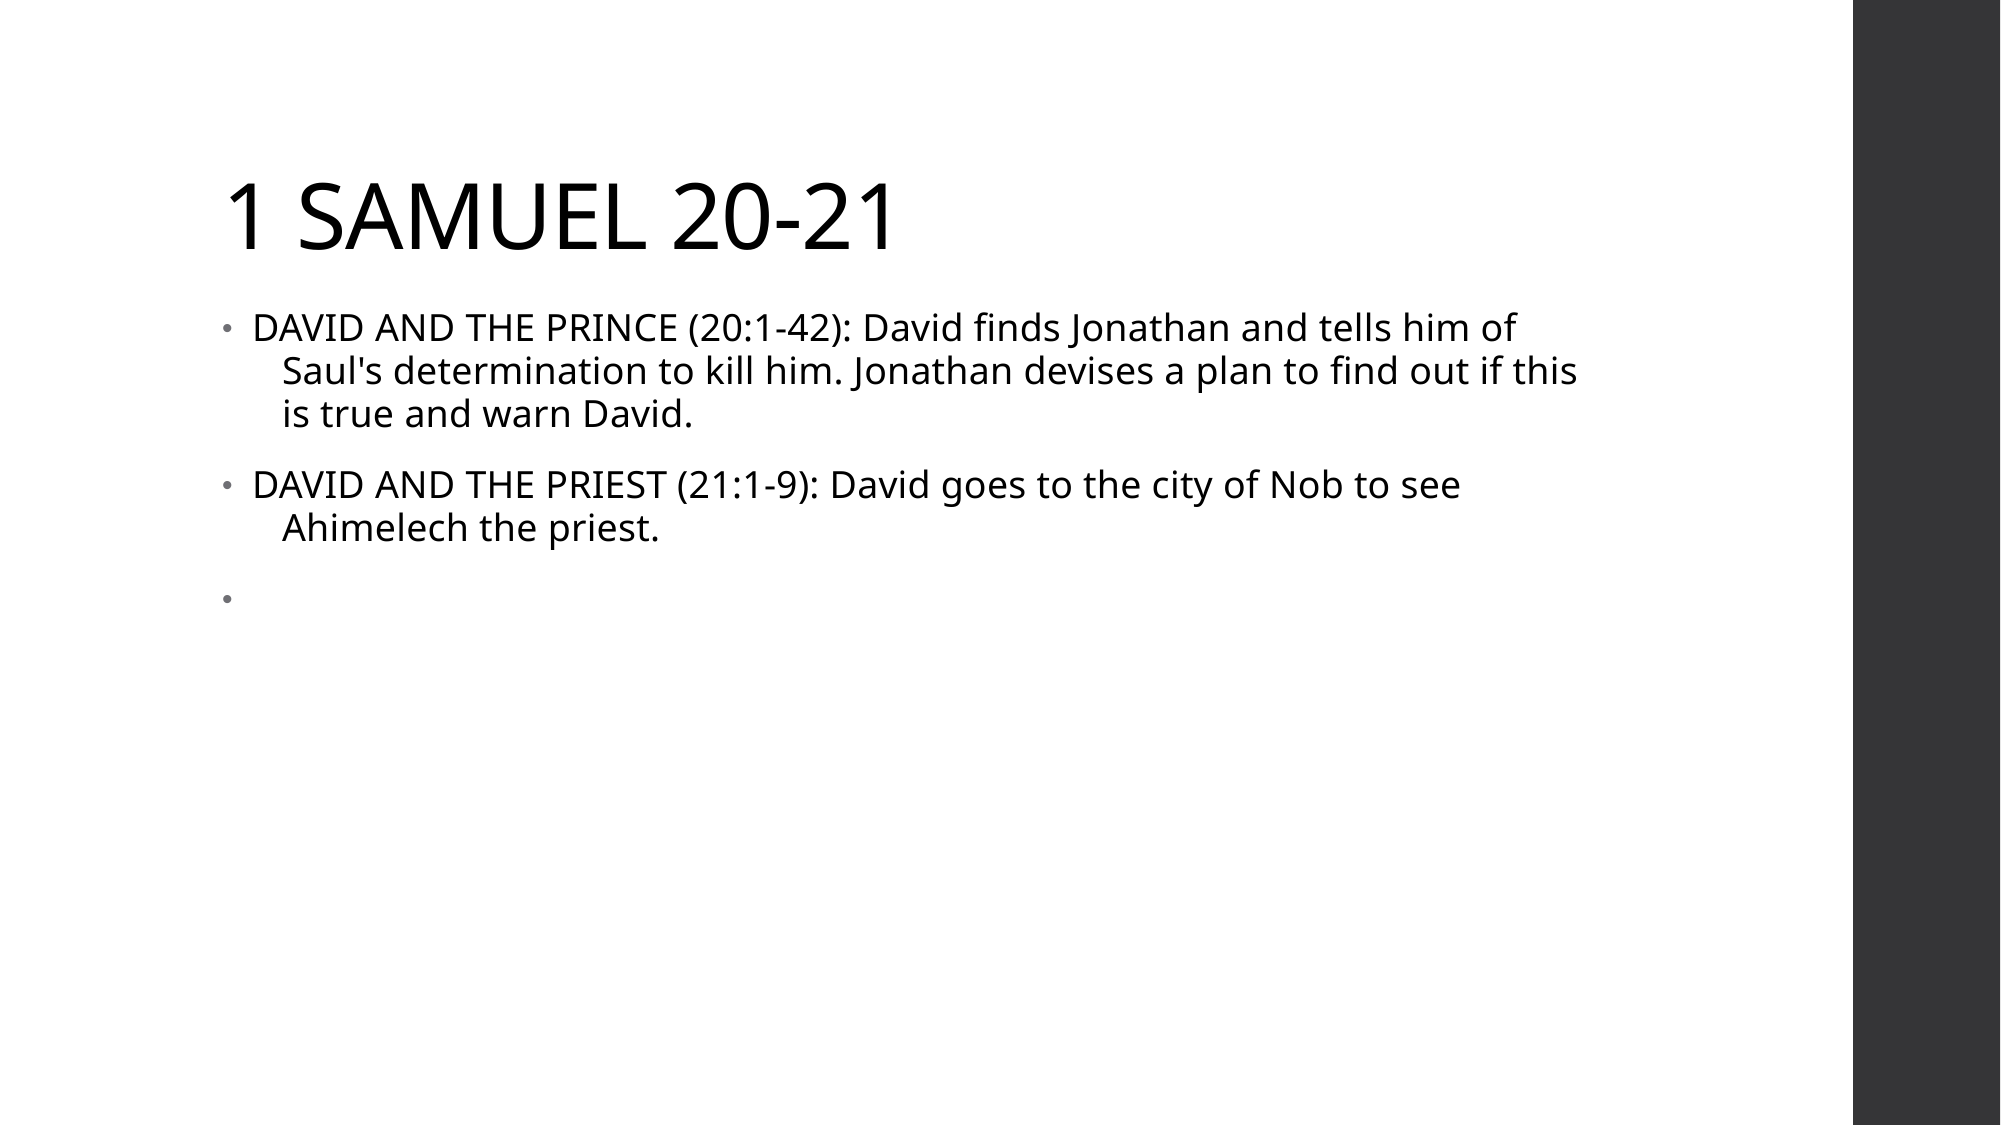

# 1 SAMUEL 20-21
DAVID AND THE PRINCE (20:1-42): David finds Jonathan and tells him of Saul's determination to kill him. Jonathan devises a plan to find out if this is true and warn David.
DAVID AND THE PRIEST (21:1-9): David goes to the city of Nob to see Ahimelech the priest.